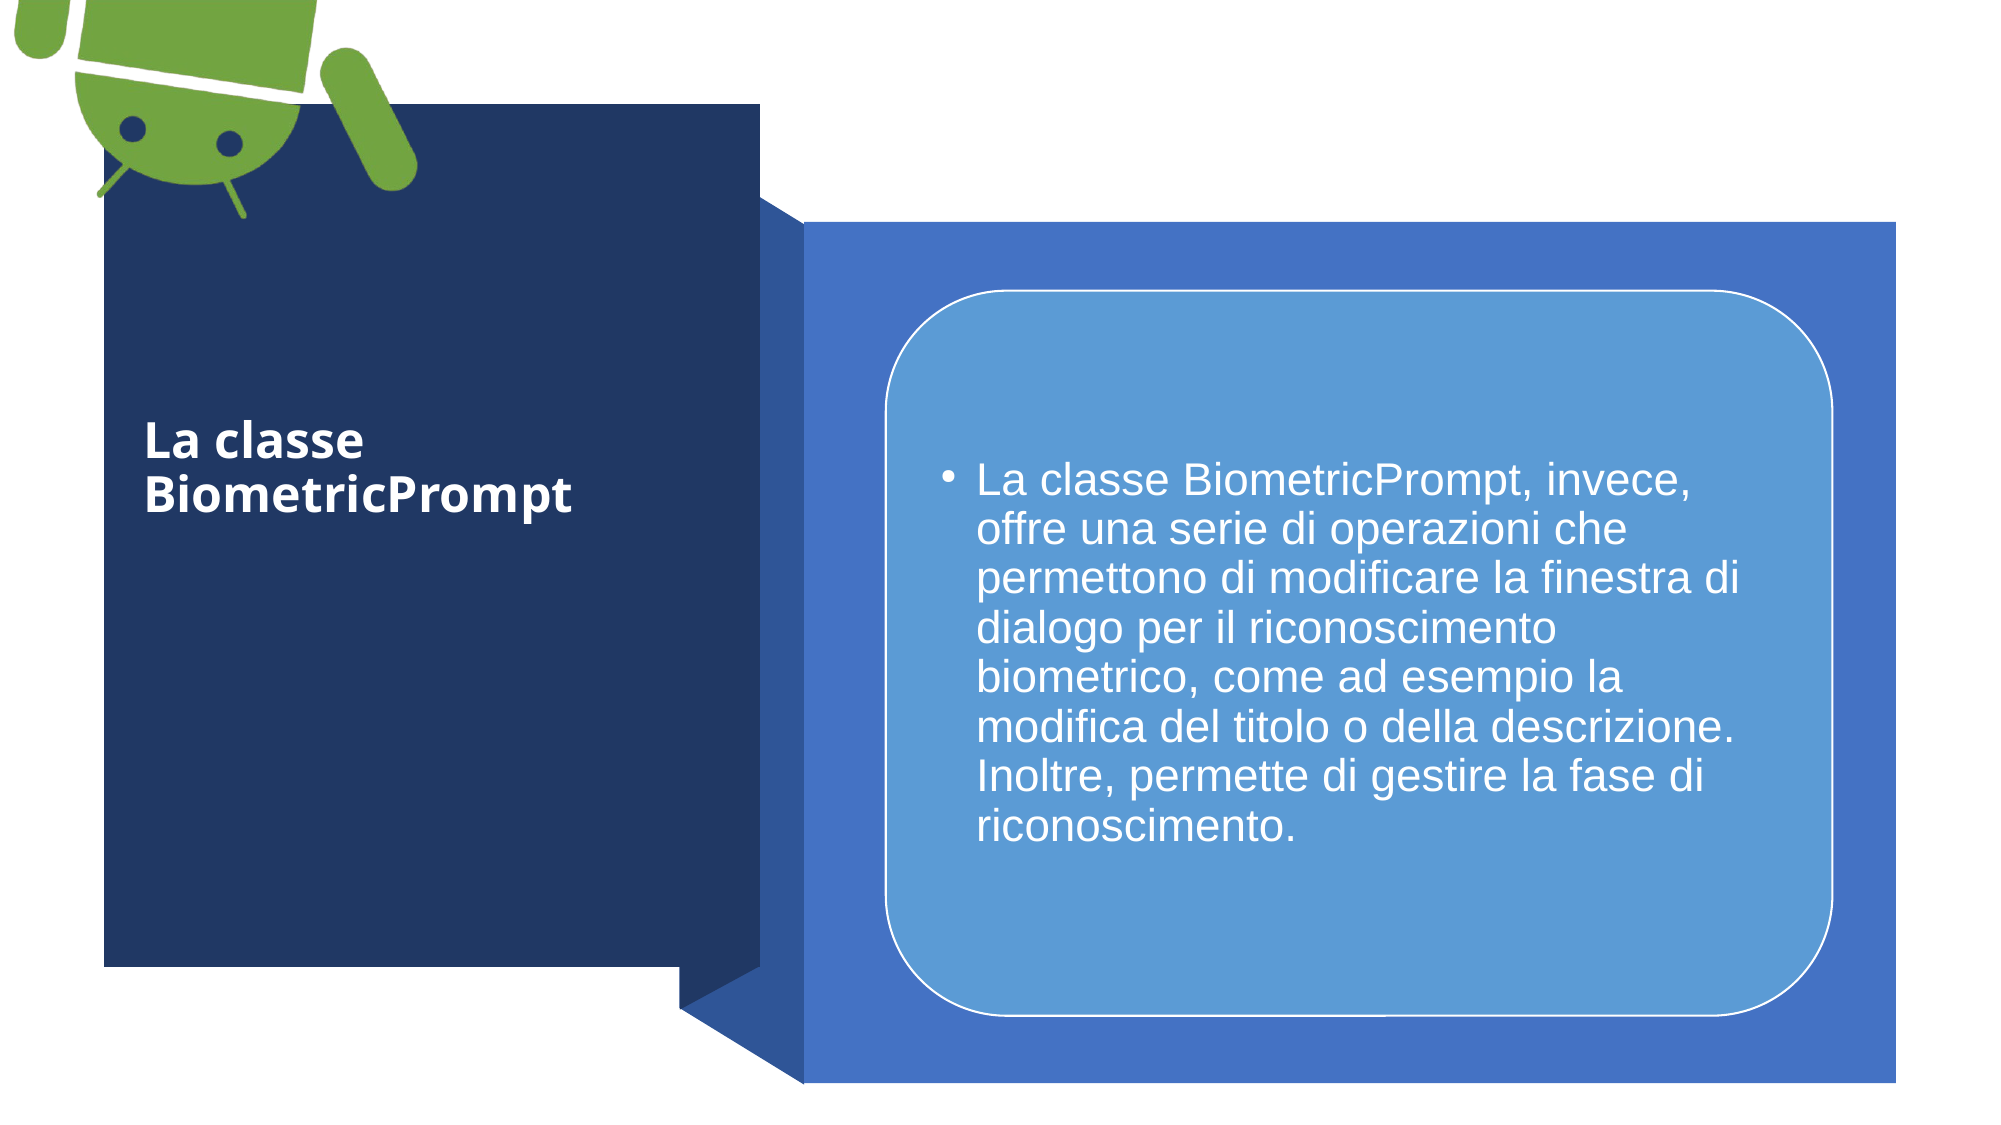

# La classe BiometricPrompt
La classe BiometricPrompt, invece, offre una serie di operazioni che permettono di modificare la finestra di dialogo per il riconoscimento biometrico, come ad esempio la modifica del titolo o della descrizione. Inoltre, permette di gestire la fase di riconoscimento.